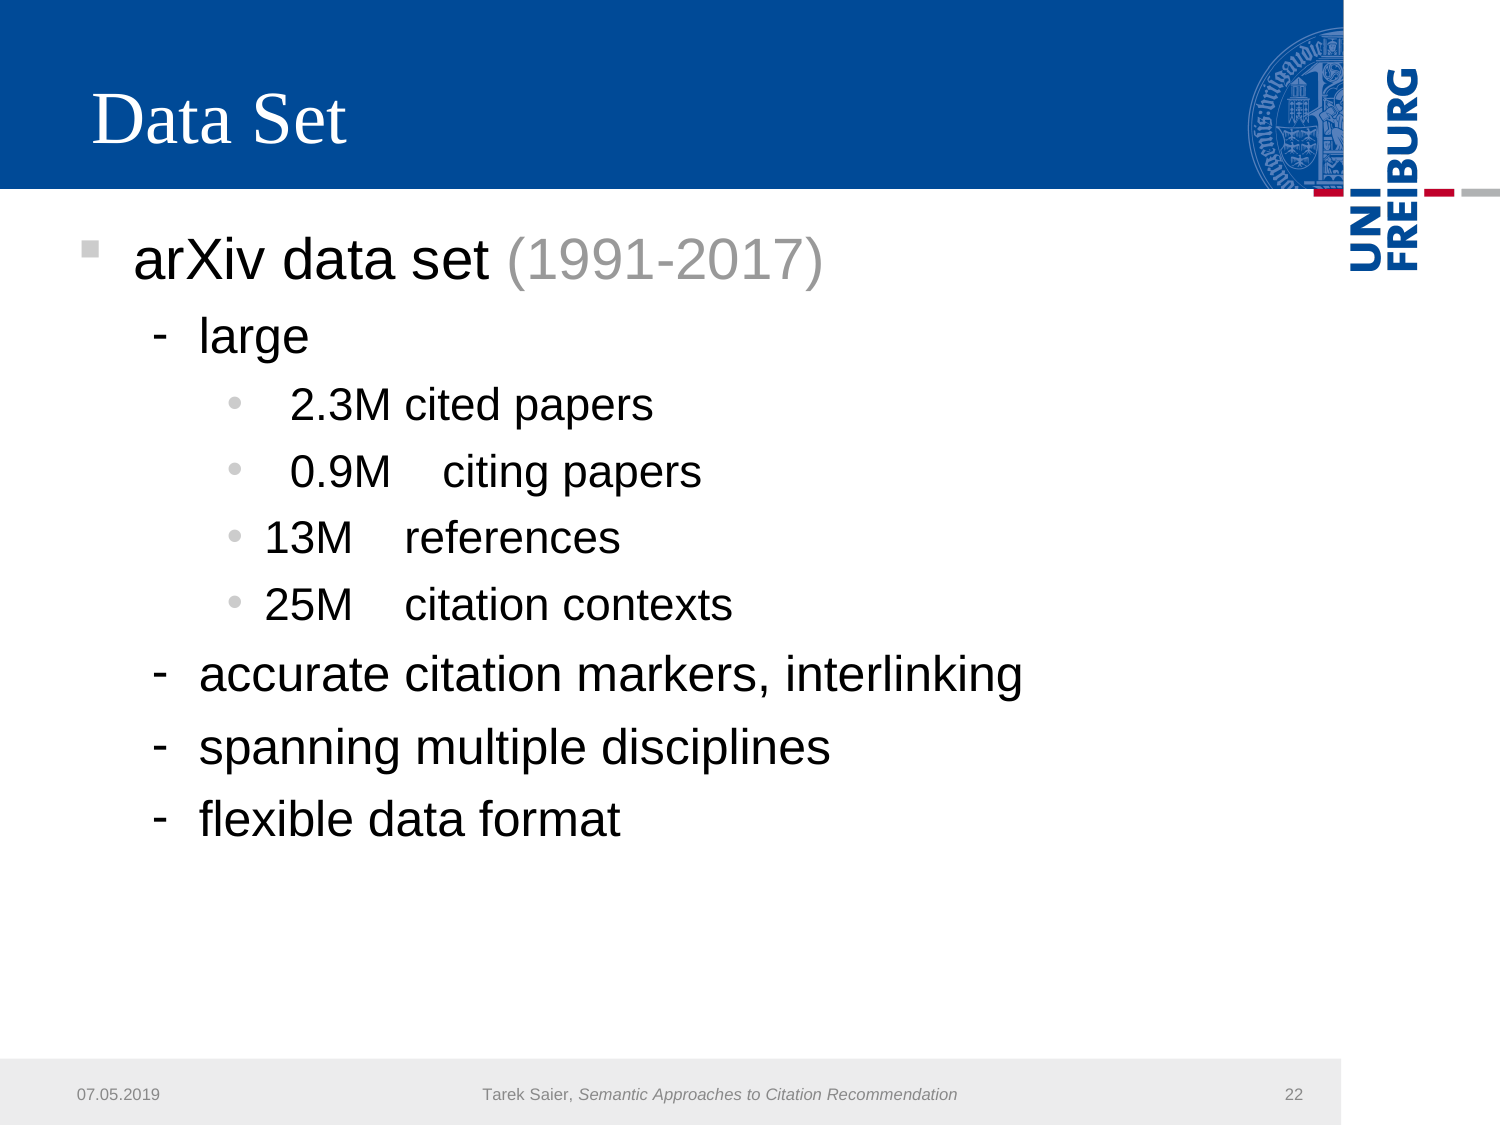

# Data Set
arXiv data set (1991-2017)
large
02.3M cited papers
00.9M.0 citing papers
13M.0 references
25M.0 citation contexts
accurate citation markers, interlinking
spanning multiple disciplines
flexible data format
Präsentationstitel
22